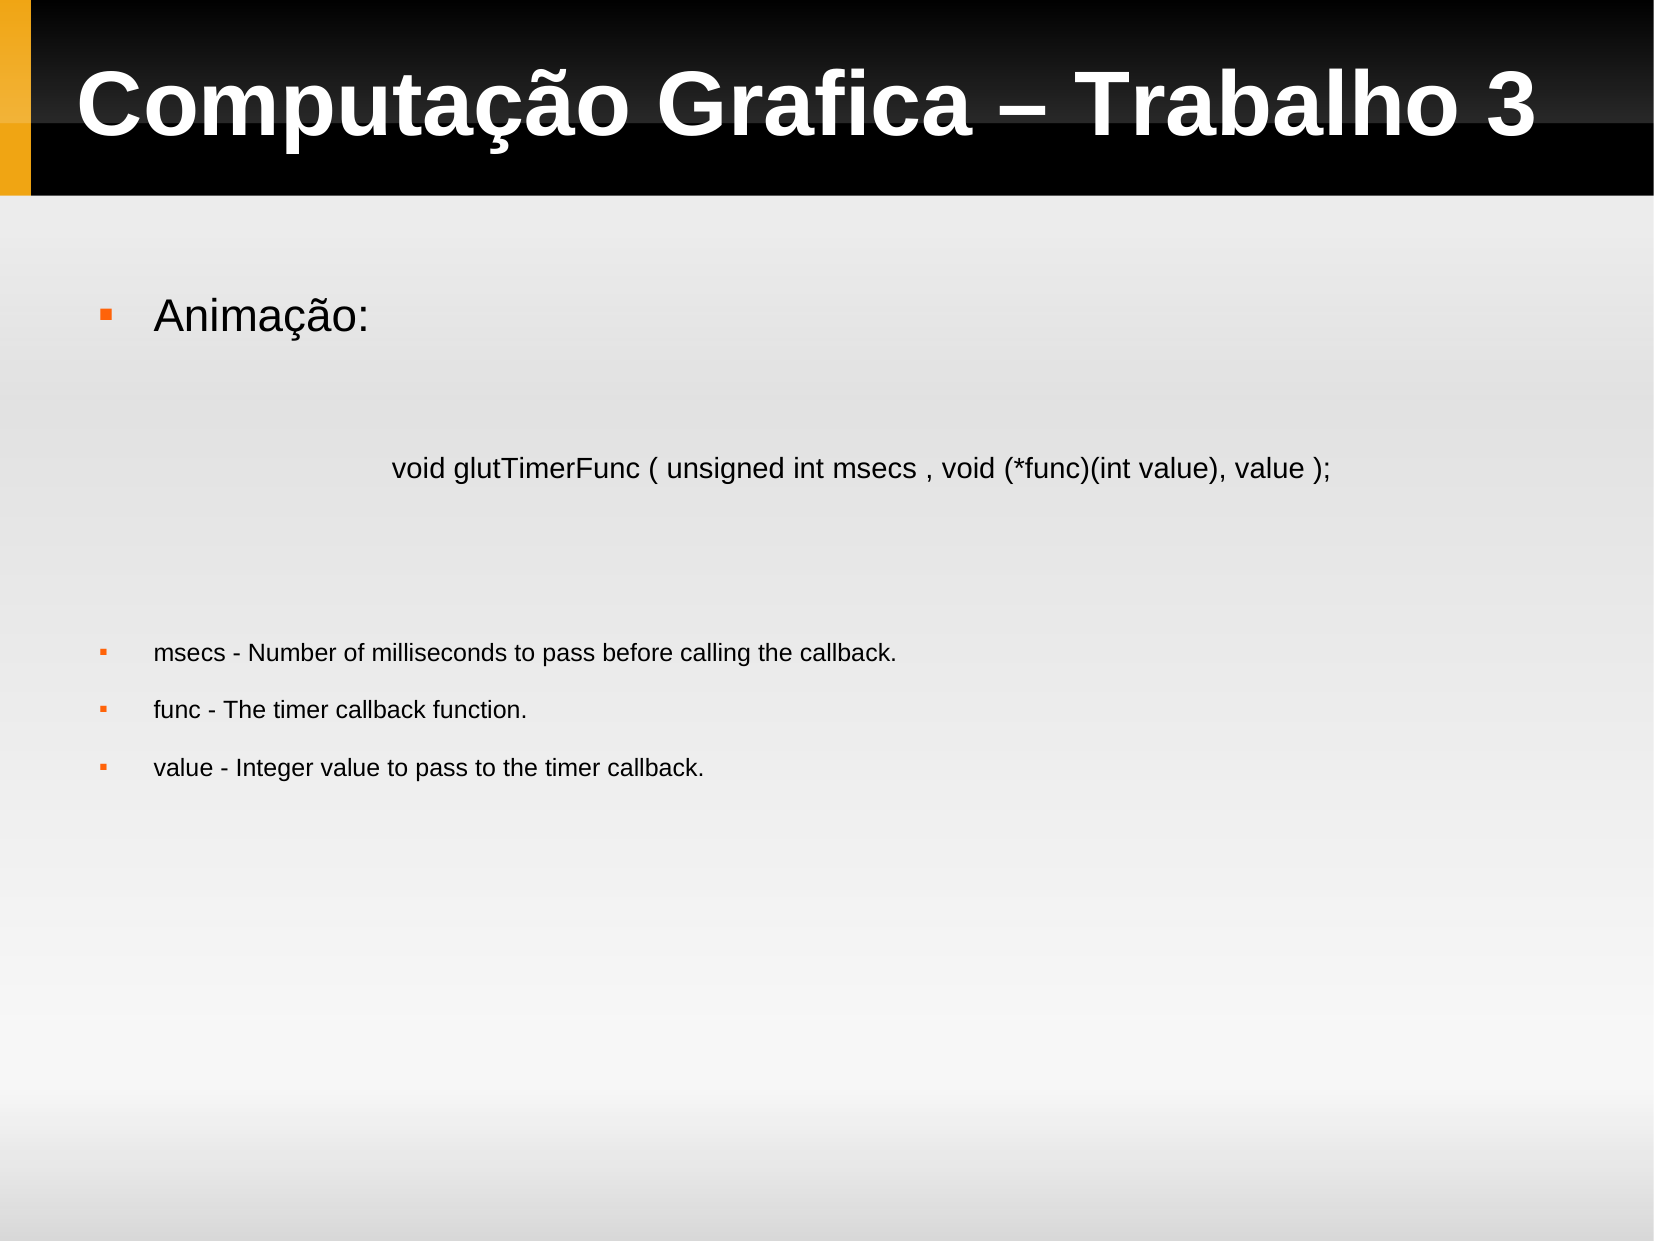

# Computação Grafica – Trabalho 3
Animação:
void glutTimerFunc ( unsigned int msecs , void (*func)(int value), value );
msecs - Number of milliseconds to pass before calling the callback.
func - The timer callback function.
value - Integer value to pass to the timer callback.